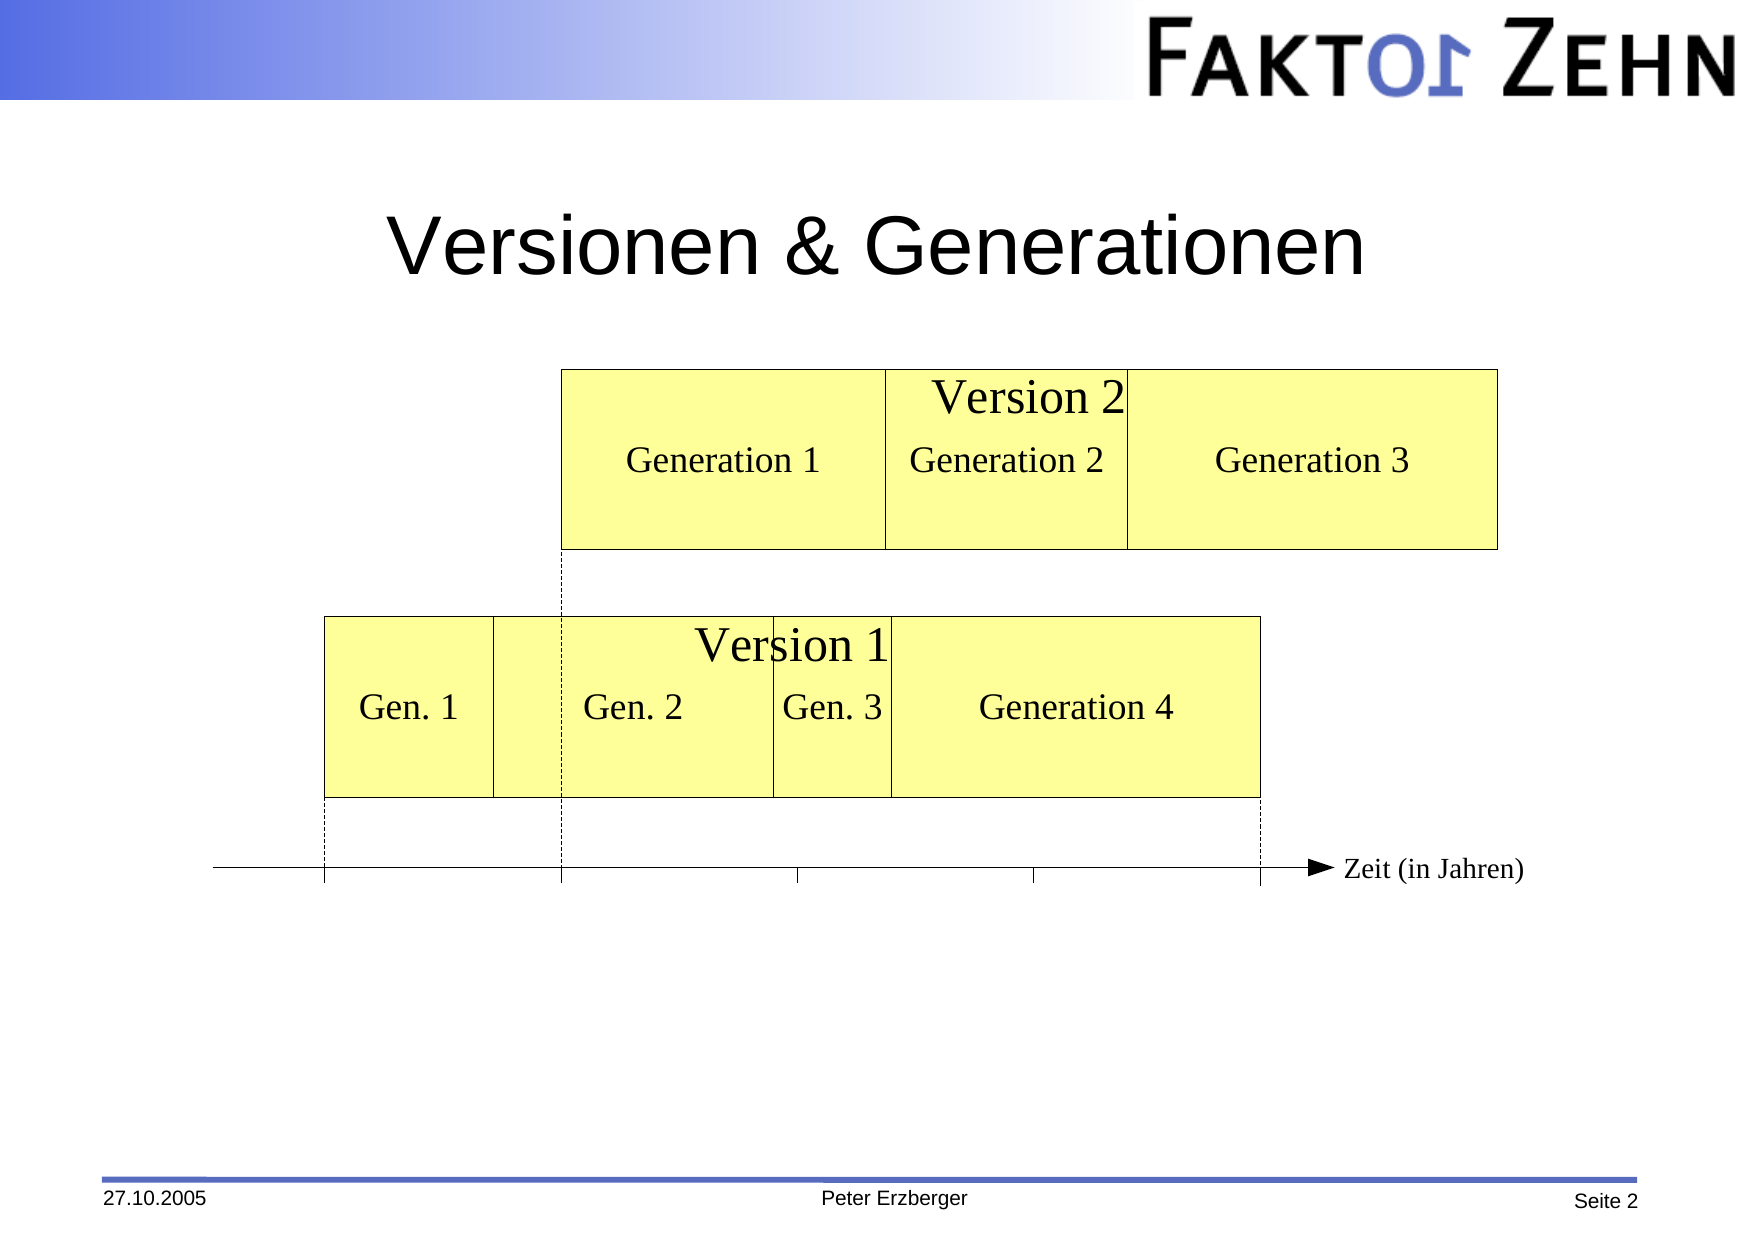

# Versionen & Generationen
Generation 1
Version 2
Generation 2
Generation 3
Gen. 1
Version 1
Stufe 2
Gen. 2
Gen. 3
Generation 4
Zeit (in Jahren)